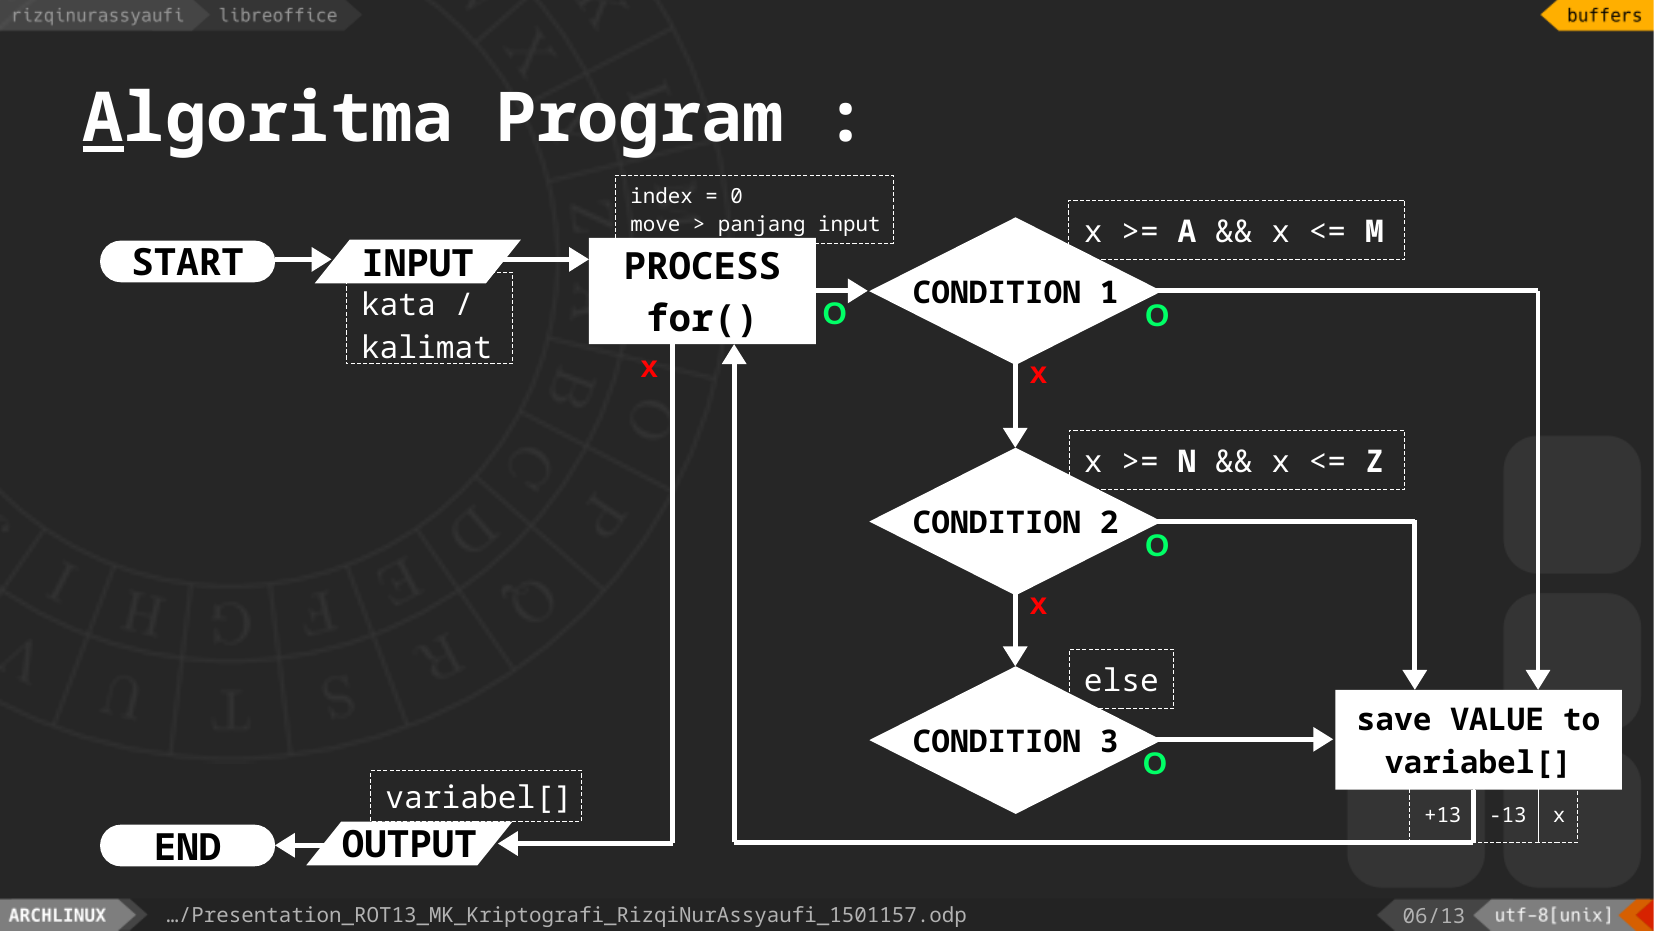

# Algoritma Program :
index = 0
move > panjang input
x >= A && x <= M
CONDITION 1
O
PROCESS
for()
INPUT
kata /
kalimat
START
O
x
x
x >= N && x <= Z
CONDITION 2
O
x
else
CONDITION 3
save VALUE to
variabel[]
O
variabel[]
+13
-13
x
OUTPUT
END
…/Presentation_ROT13_MK_Kriptografi_RizqiNurAssyaufi_1501157.odp
06/13